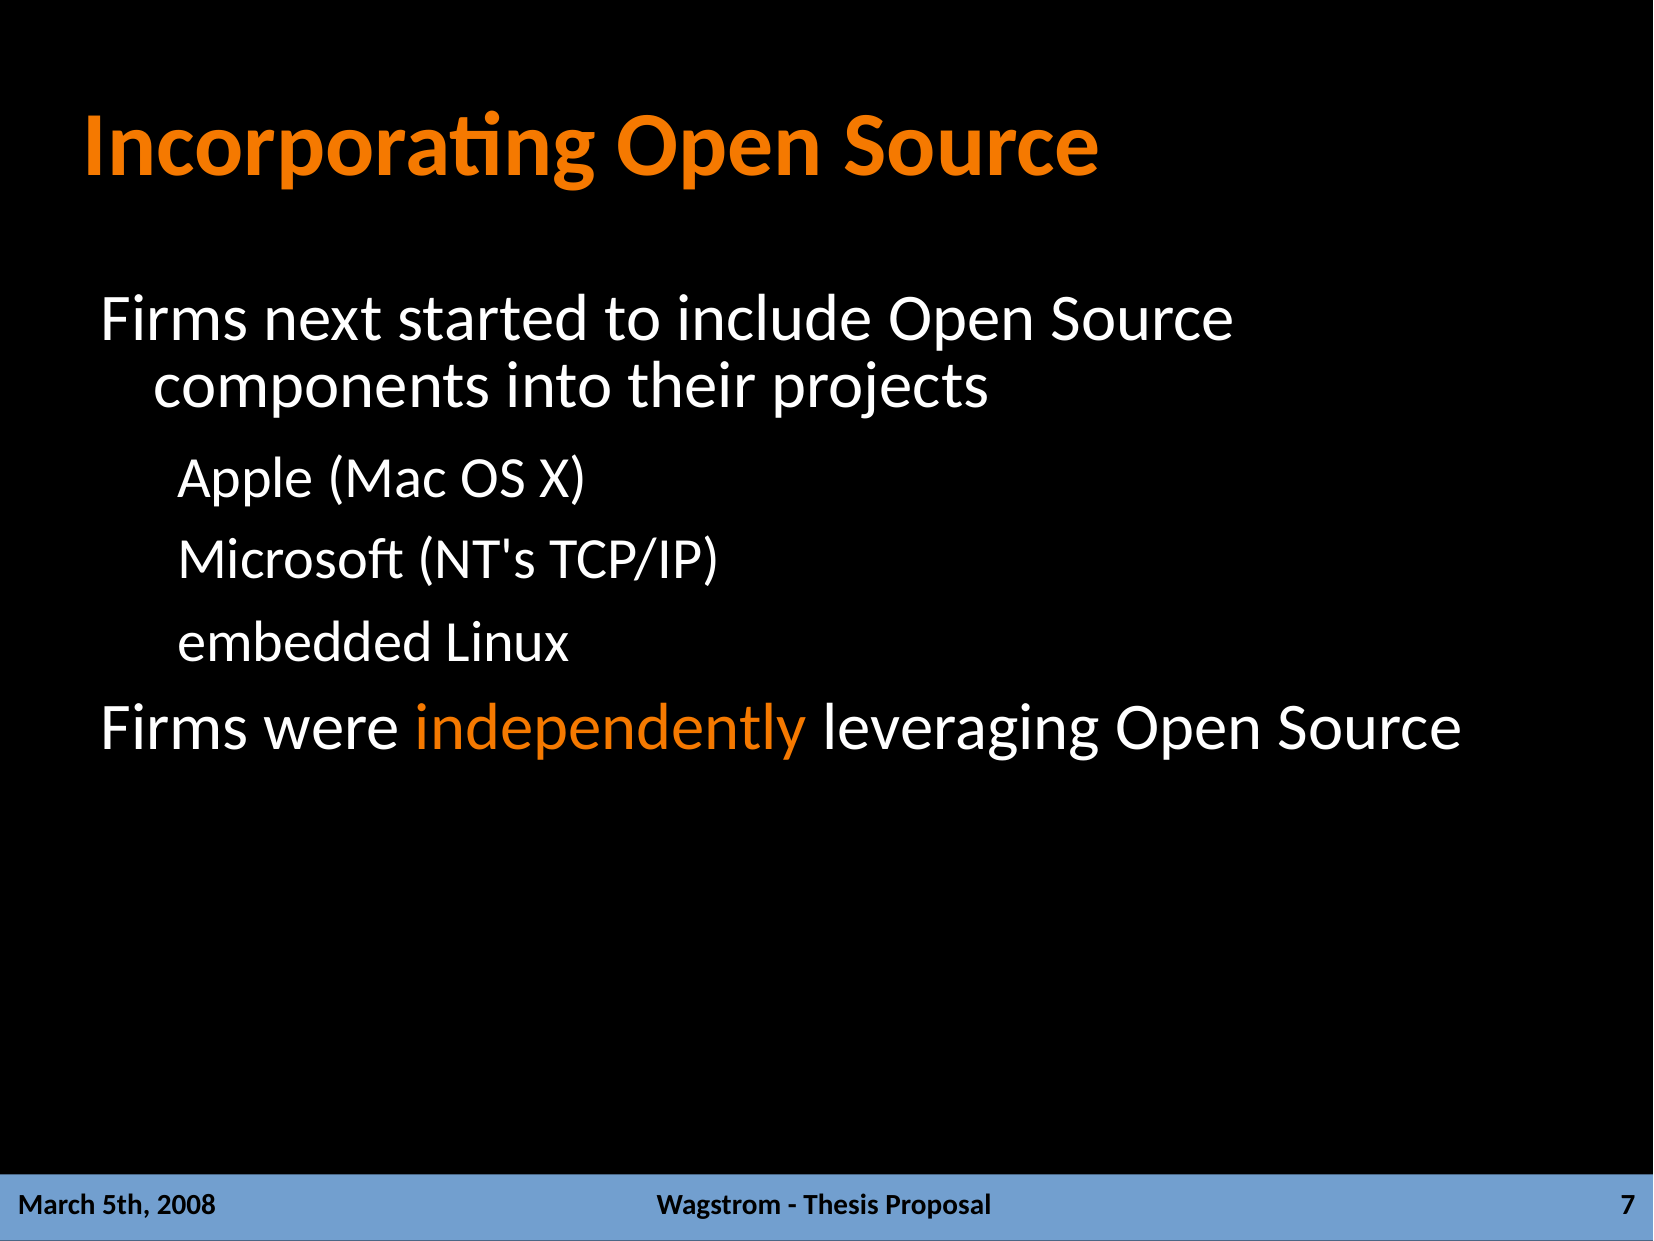

# Incorporating Open Source
Firms next started to include Open Source components into their projects
Apple (Mac OS X)
Microsoft (NT's TCP/IP)
embedded Linux
Firms were independently leveraging Open Source
March 5th, 2008
Wagstrom - Thesis Proposal
7